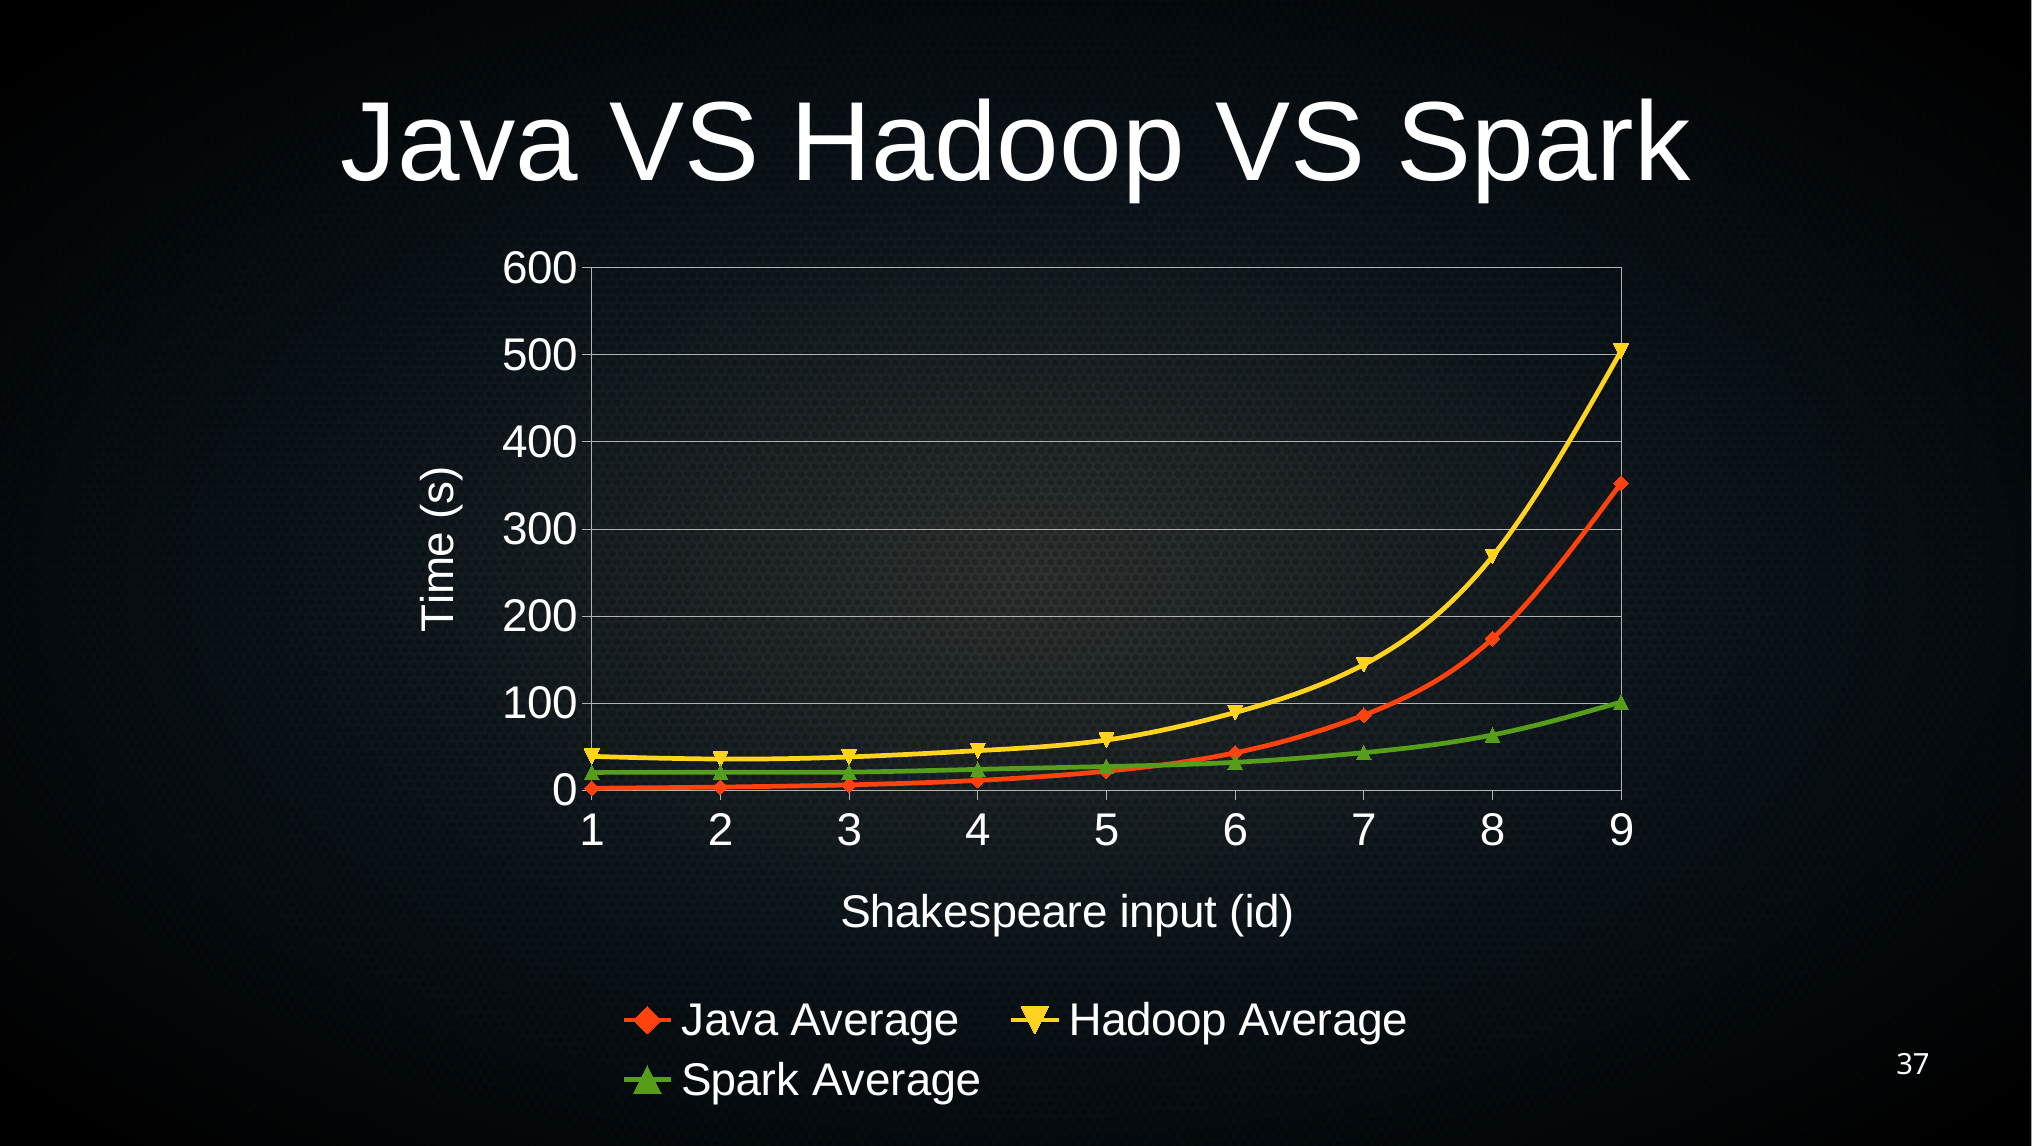

# Java VS Hadoop VS Spark
### Chart
| Category | Java Average | Hadoop Average | Spark Average |
|---|---|---|---|
| 1 | 2.17533333333333 | 38.7383333333333 | 20.2846666666667 |
| 2 | 3.52233333333333 | 35.729 | 20.648 |
| 3 | 6.05033333333333 | 38.113 | 20.7096666666667 |
| 4 | 11.1556666666667 | 45.3353333333333 | 23.8616666666667 |
| 5 | 21.7496666666667 | 57.5383333333333 | 27.0983333333333 |
| 6 | 42.864 | 89.182 | 31.9636666666667 |
| 7 | 86.0723333333333 | 144.282333333333 | 43.0996666666667 |
| 8 | 174.099333333333 | 268.477 | 63.321 |
| 9 | 352.855333333333 | 504.54 | 101.132666666667 |37